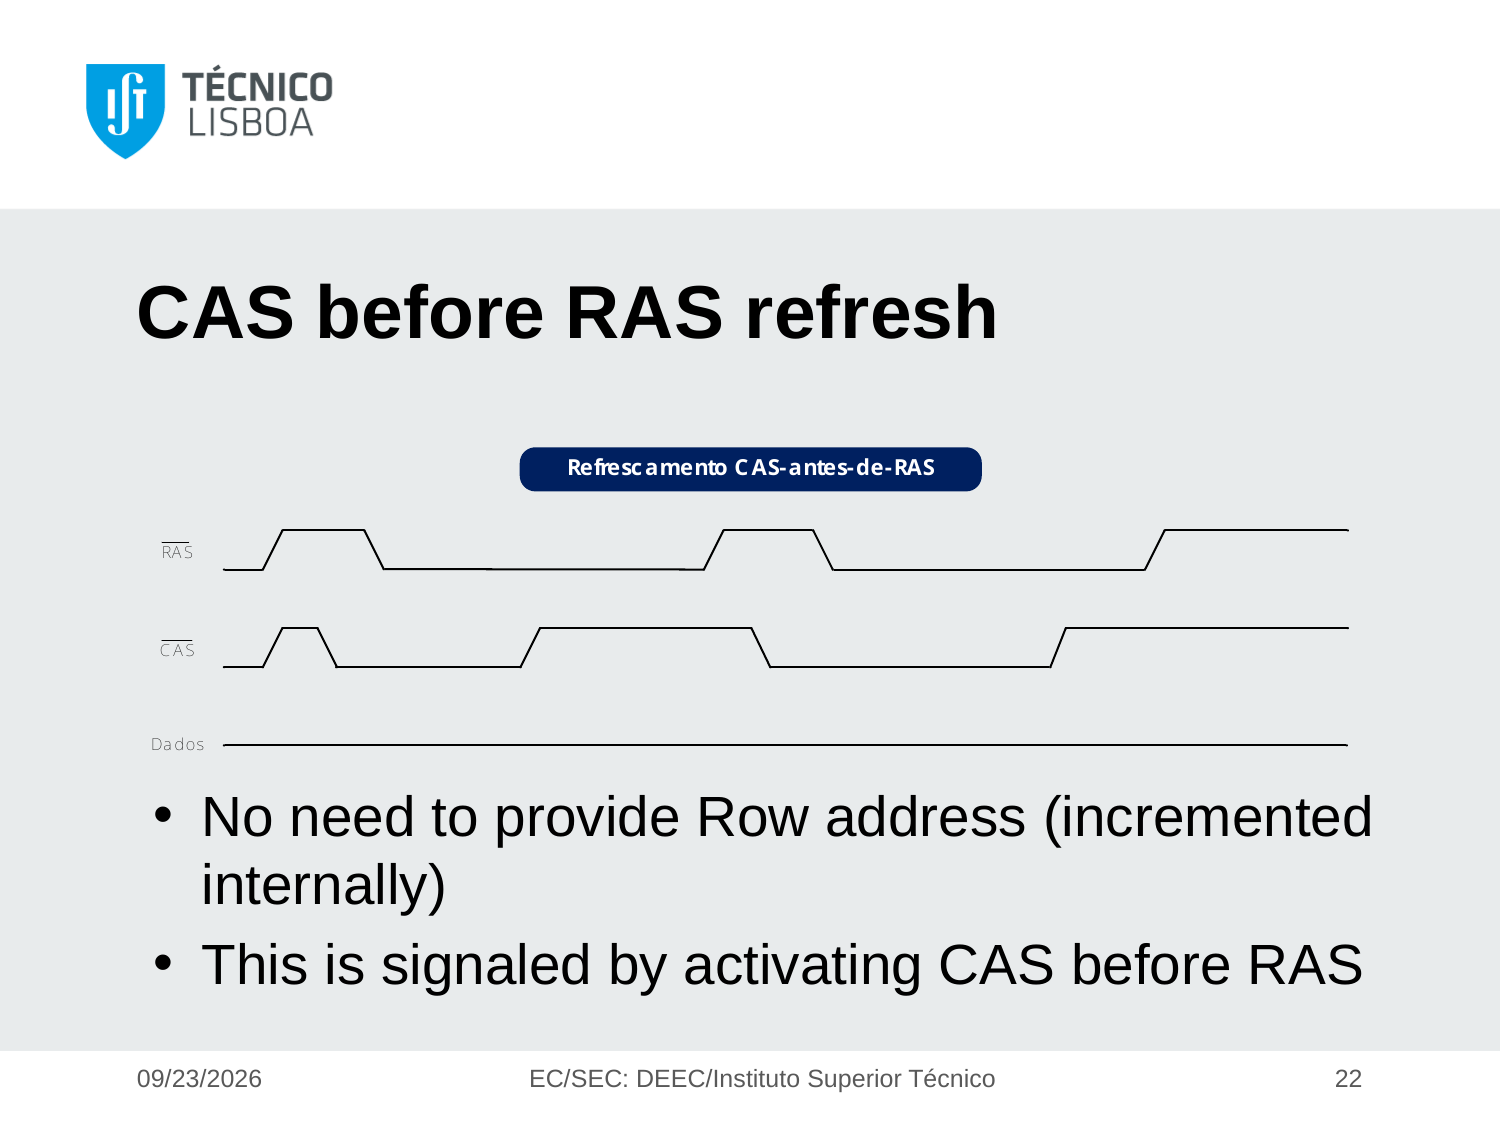

# CAS before RAS refresh
No need to provide Row address (incremented internally)
This is signaled by activating CAS before RAS
EC/SEC: DEEC/Instituto Superior Técnico